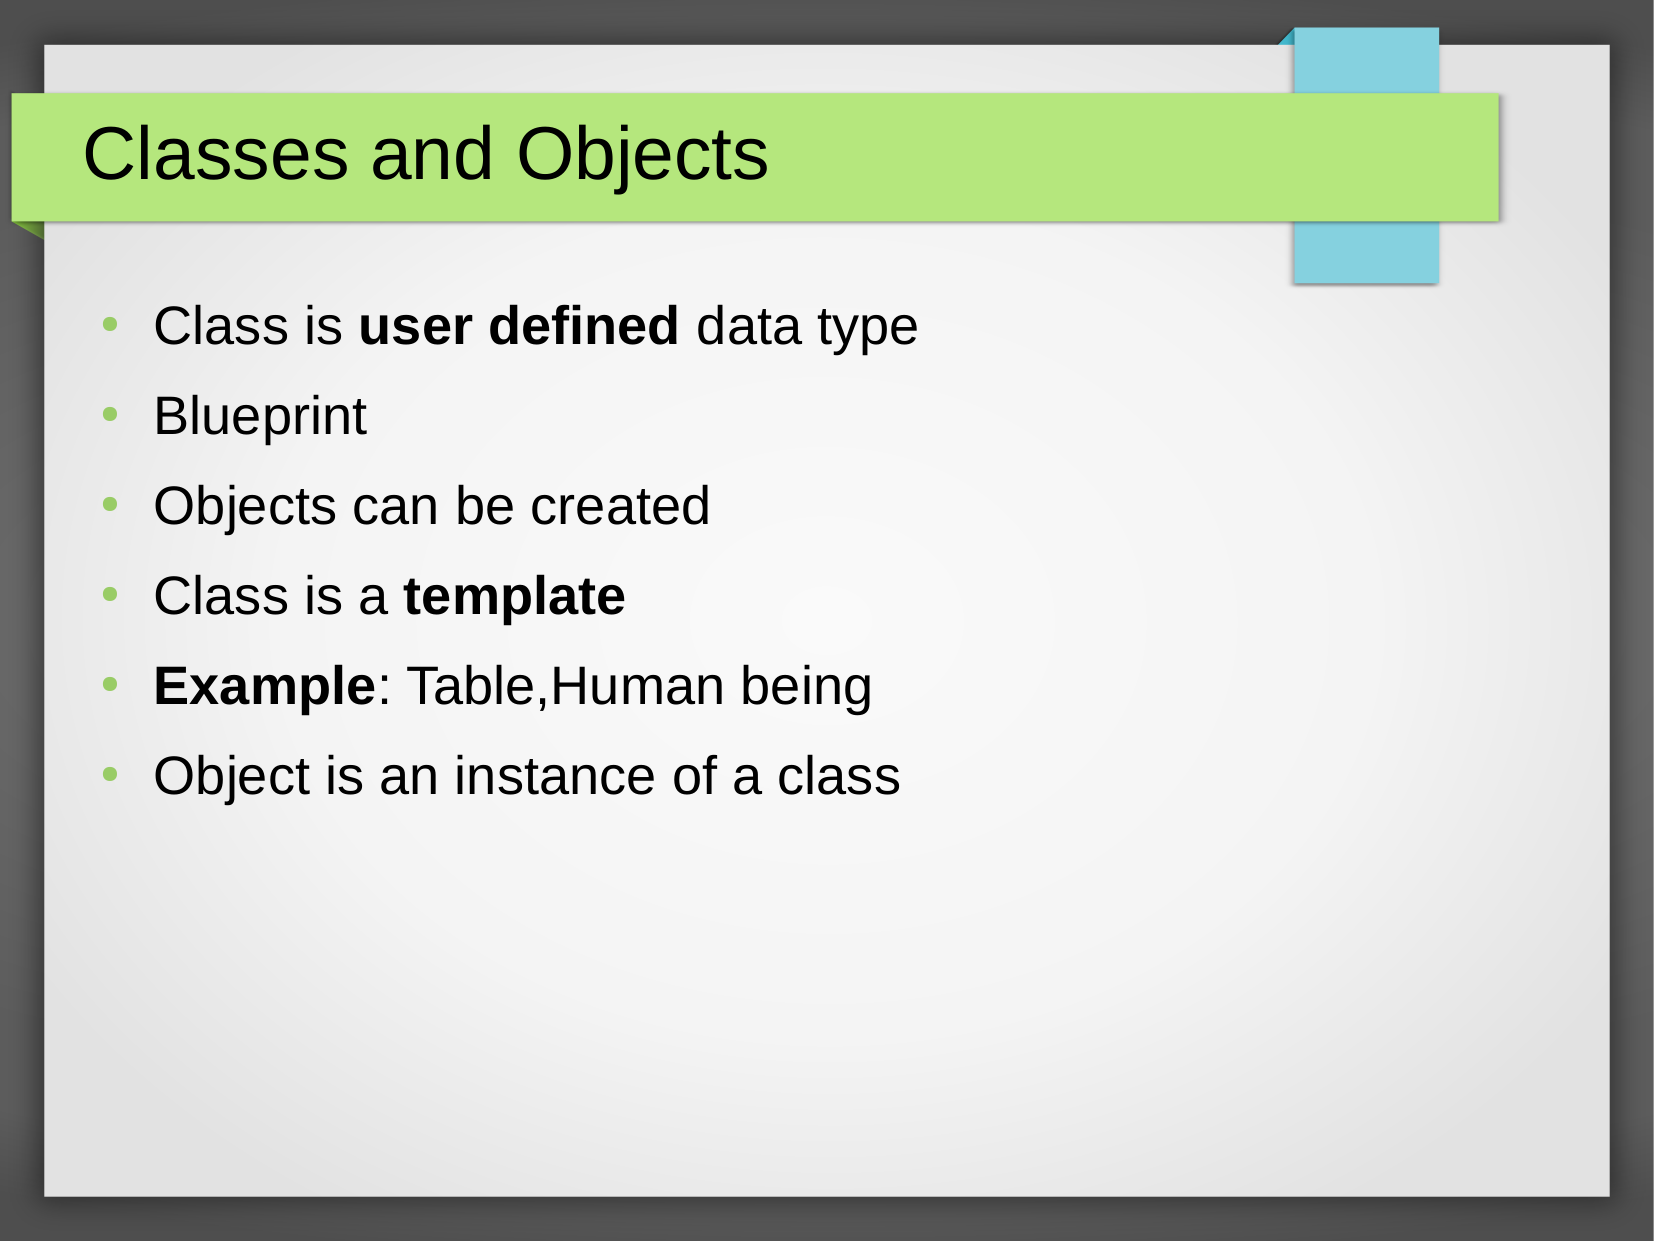

# Classes and Objects
Class is user defined data type
Blueprint
Objects can be created
Class is a template
Example: Table,Human being
Object is an instance of a class